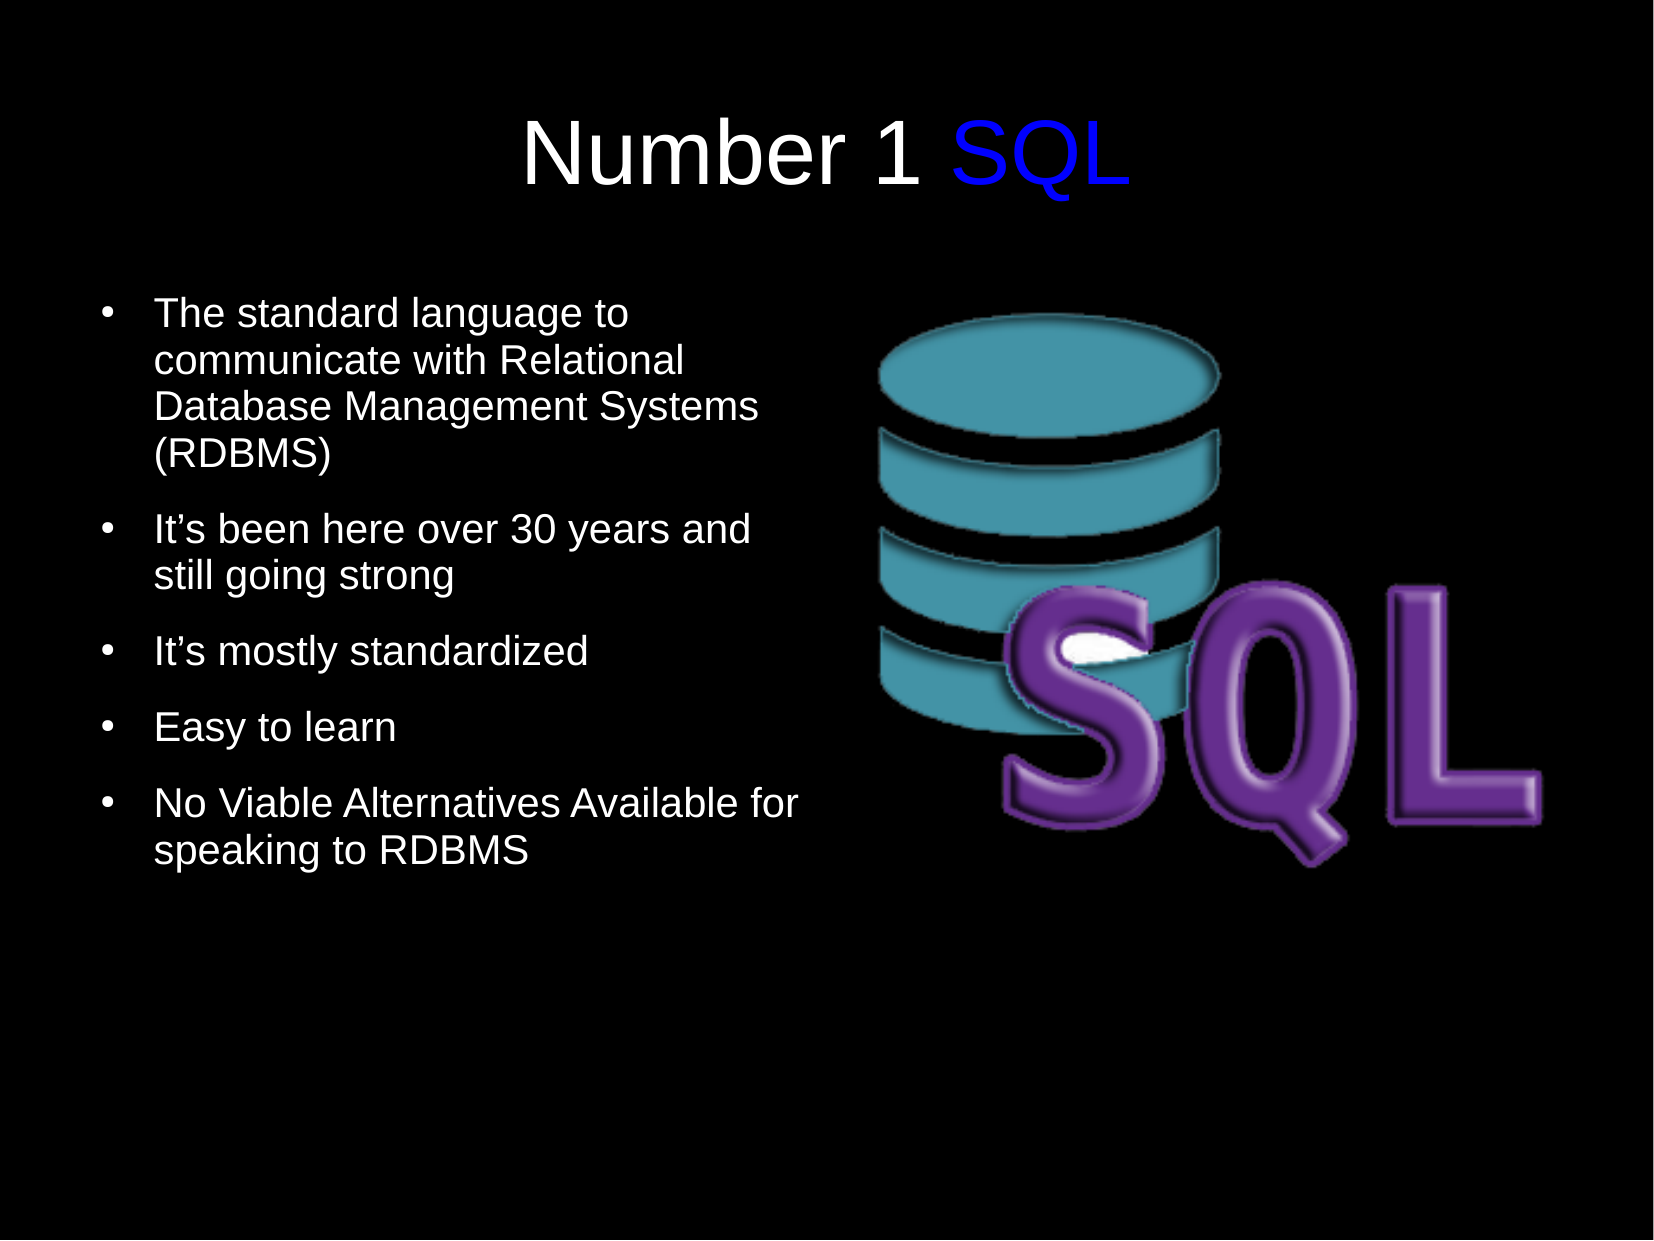

# Number 1 SQL
The standard language to communicate with Relational Database Management Systems (RDBMS)
It’s been here over 30 years and still going strong
It’s mostly standardized
Easy to learn
No Viable Alternatives Available for speaking to RDBMS